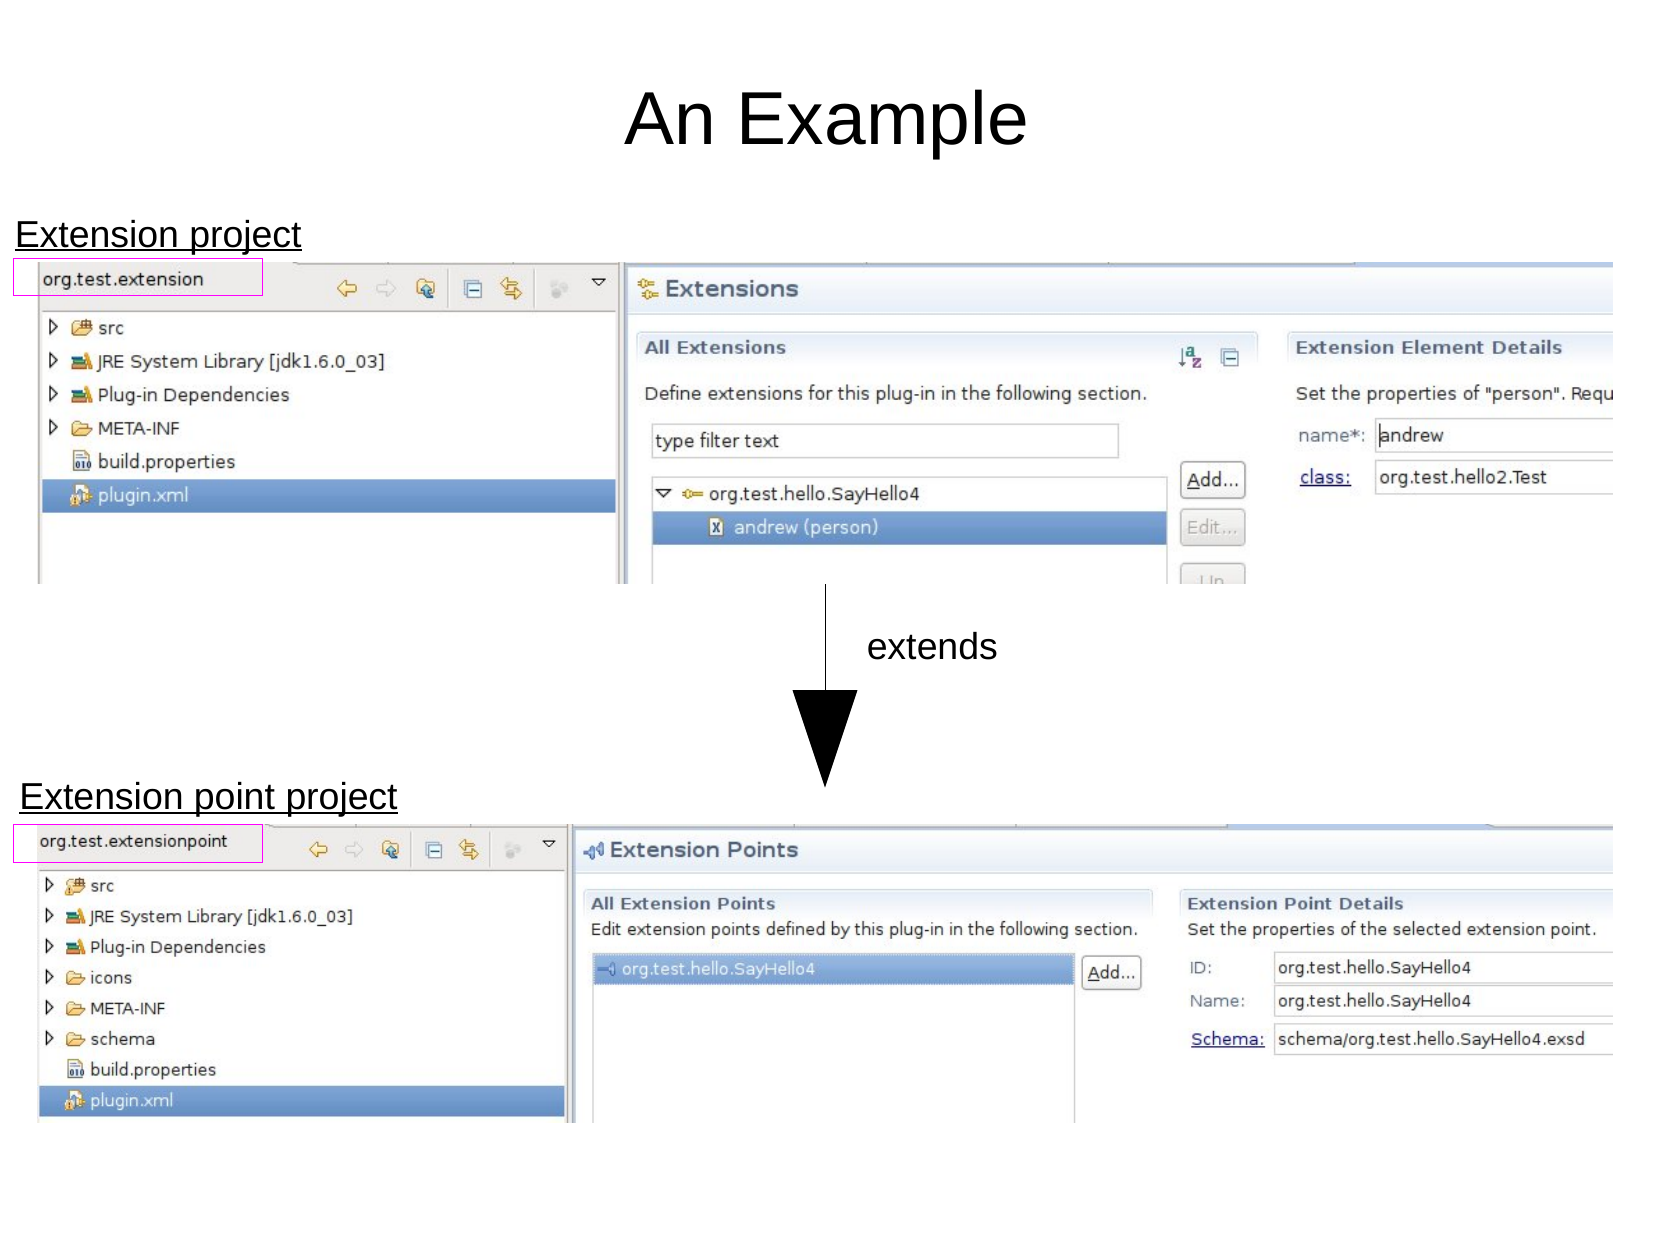

# An Example
Extension project
extends
Extension point project